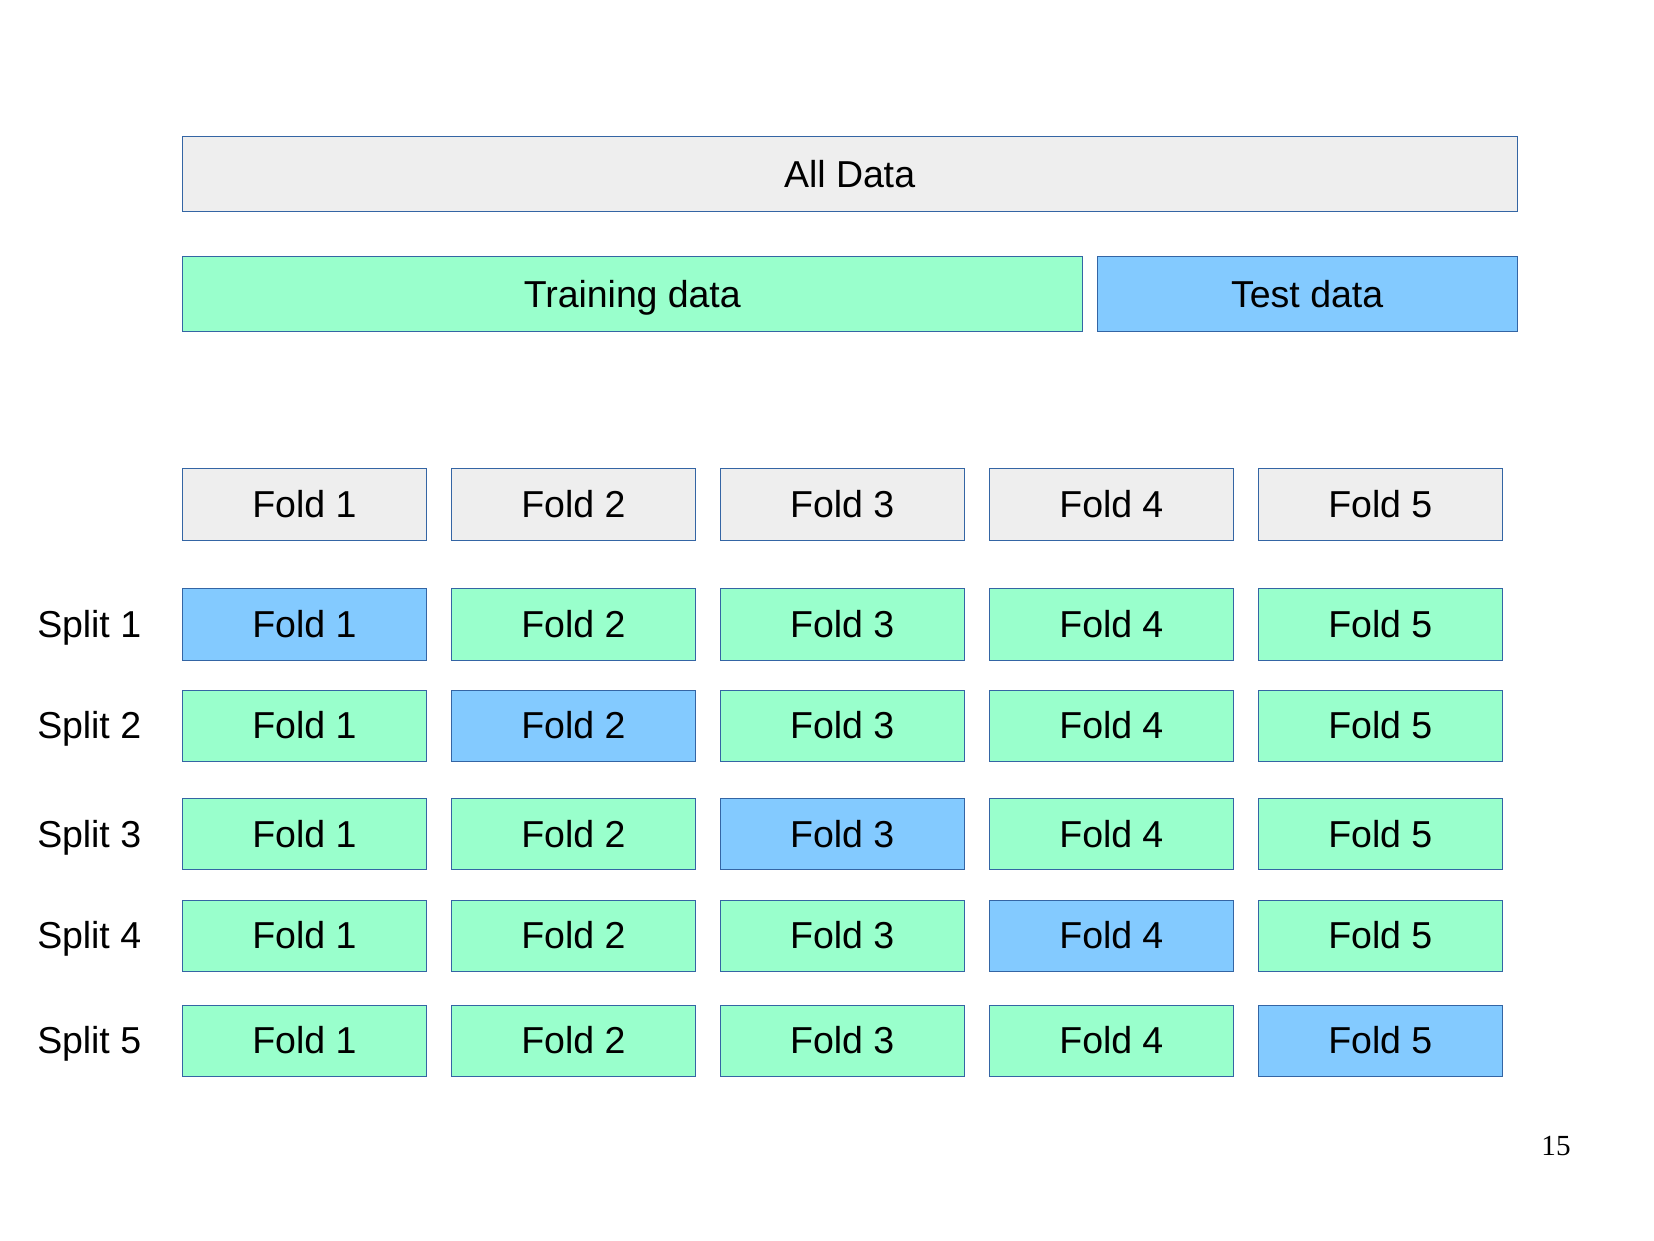

All Data
Training data
Test data
Fold 1
Fold 2
Fold 3
Fold 4
Fold 5
Fold 1
Fold 2
Fold 3
Fold 4
Fold 5
Split 1
Fold 1
Fold 2
Fold 3
Fold 4
Fold 5
Split 2
Fold 1
Fold 2
Fold 3
Fold 4
Fold 5
Split 3
Fold 1
Fold 2
Fold 3
Fold 4
Fold 5
Split 4
Fold 1
Fold 2
Fold 3
Fold 4
Fold 5
Split 5
15